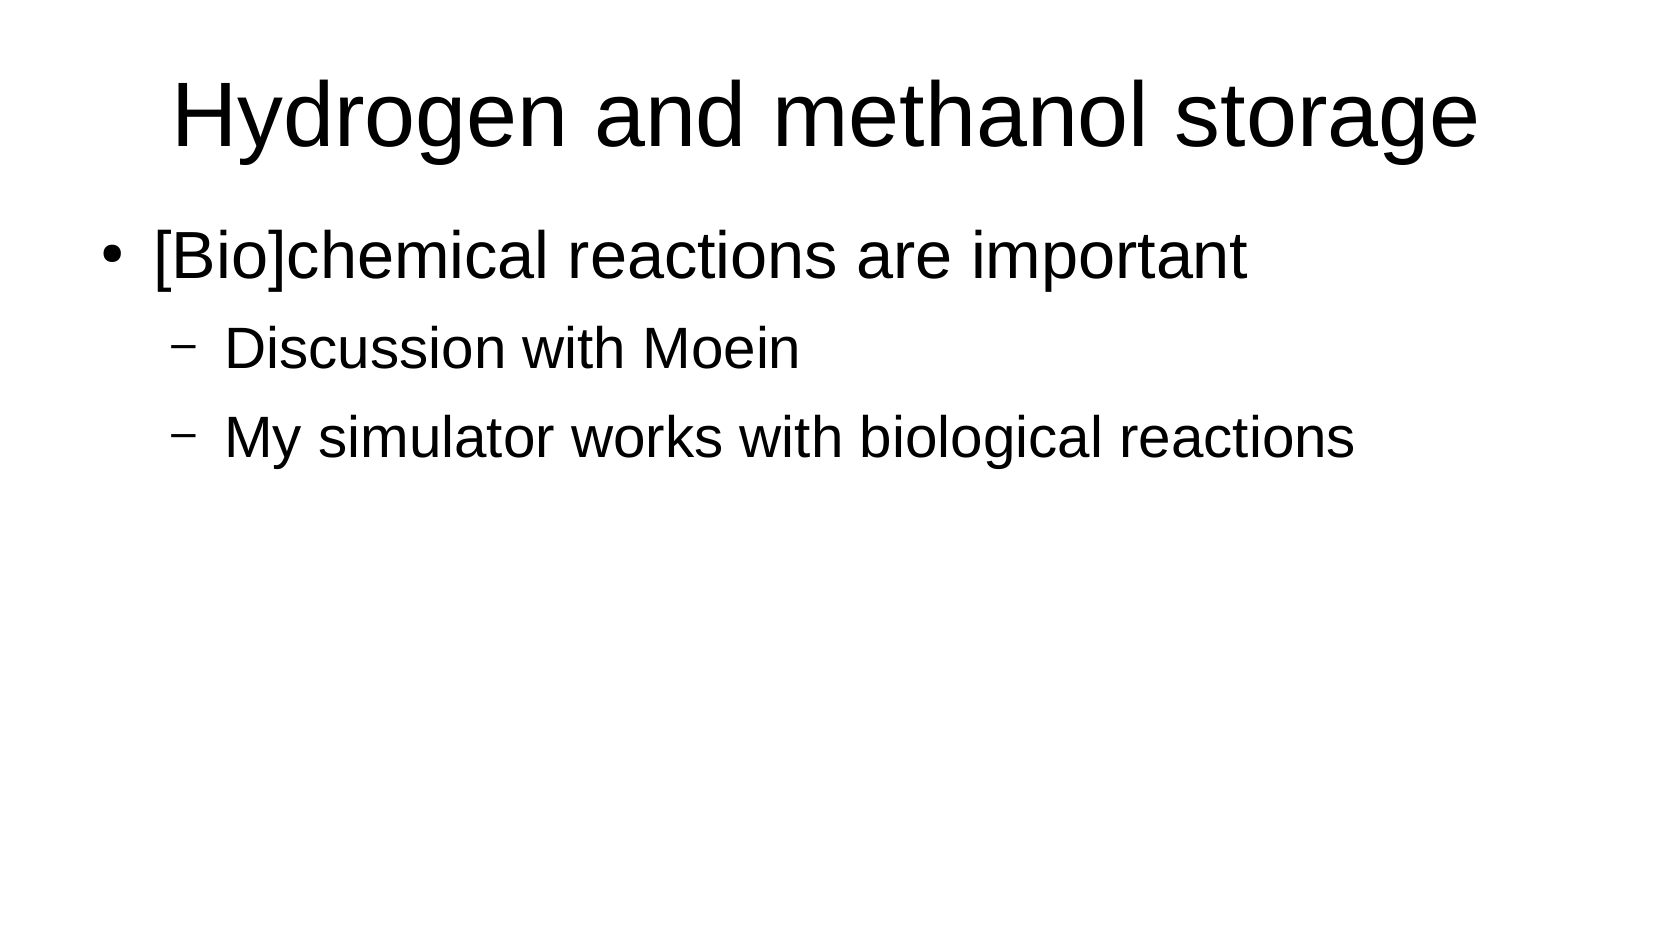

# Hydrogen and methanol storage
[Bio]chemical reactions are important
Discussion with Moein
My simulator works with biological reactions